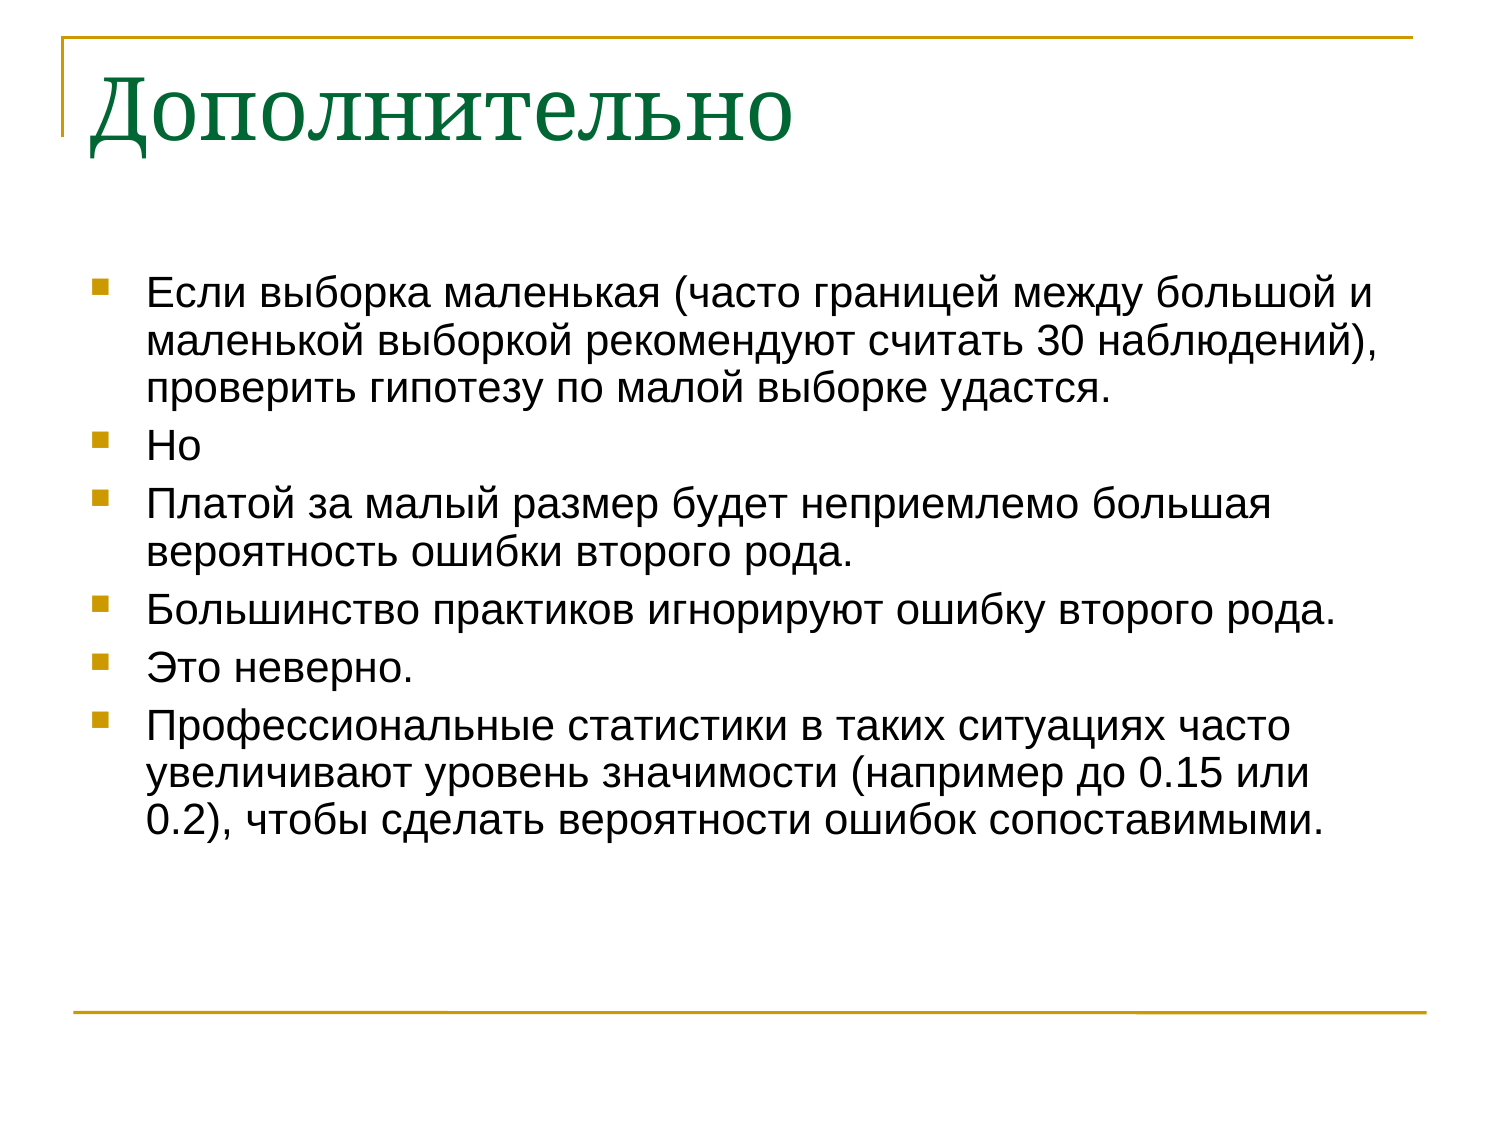

# Дополнительно
Если выборка маленькая (часто границей между большой и маленькой выборкой рекомендуют считать 30 наблюдений), проверить гипотезу по малой выборке удастся.
Но
Платой за малый размер будет неприемлемо большая вероятность ошибки второго рода.
Большинство практиков игнорируют ошибку второго рода.
Это неверно.
Профессиональные статистики в таких ситуациях часто увеличивают уровень значимости (например до 0.15 или 0.2), чтобы сделать вероятности ошибок сопоставимыми.